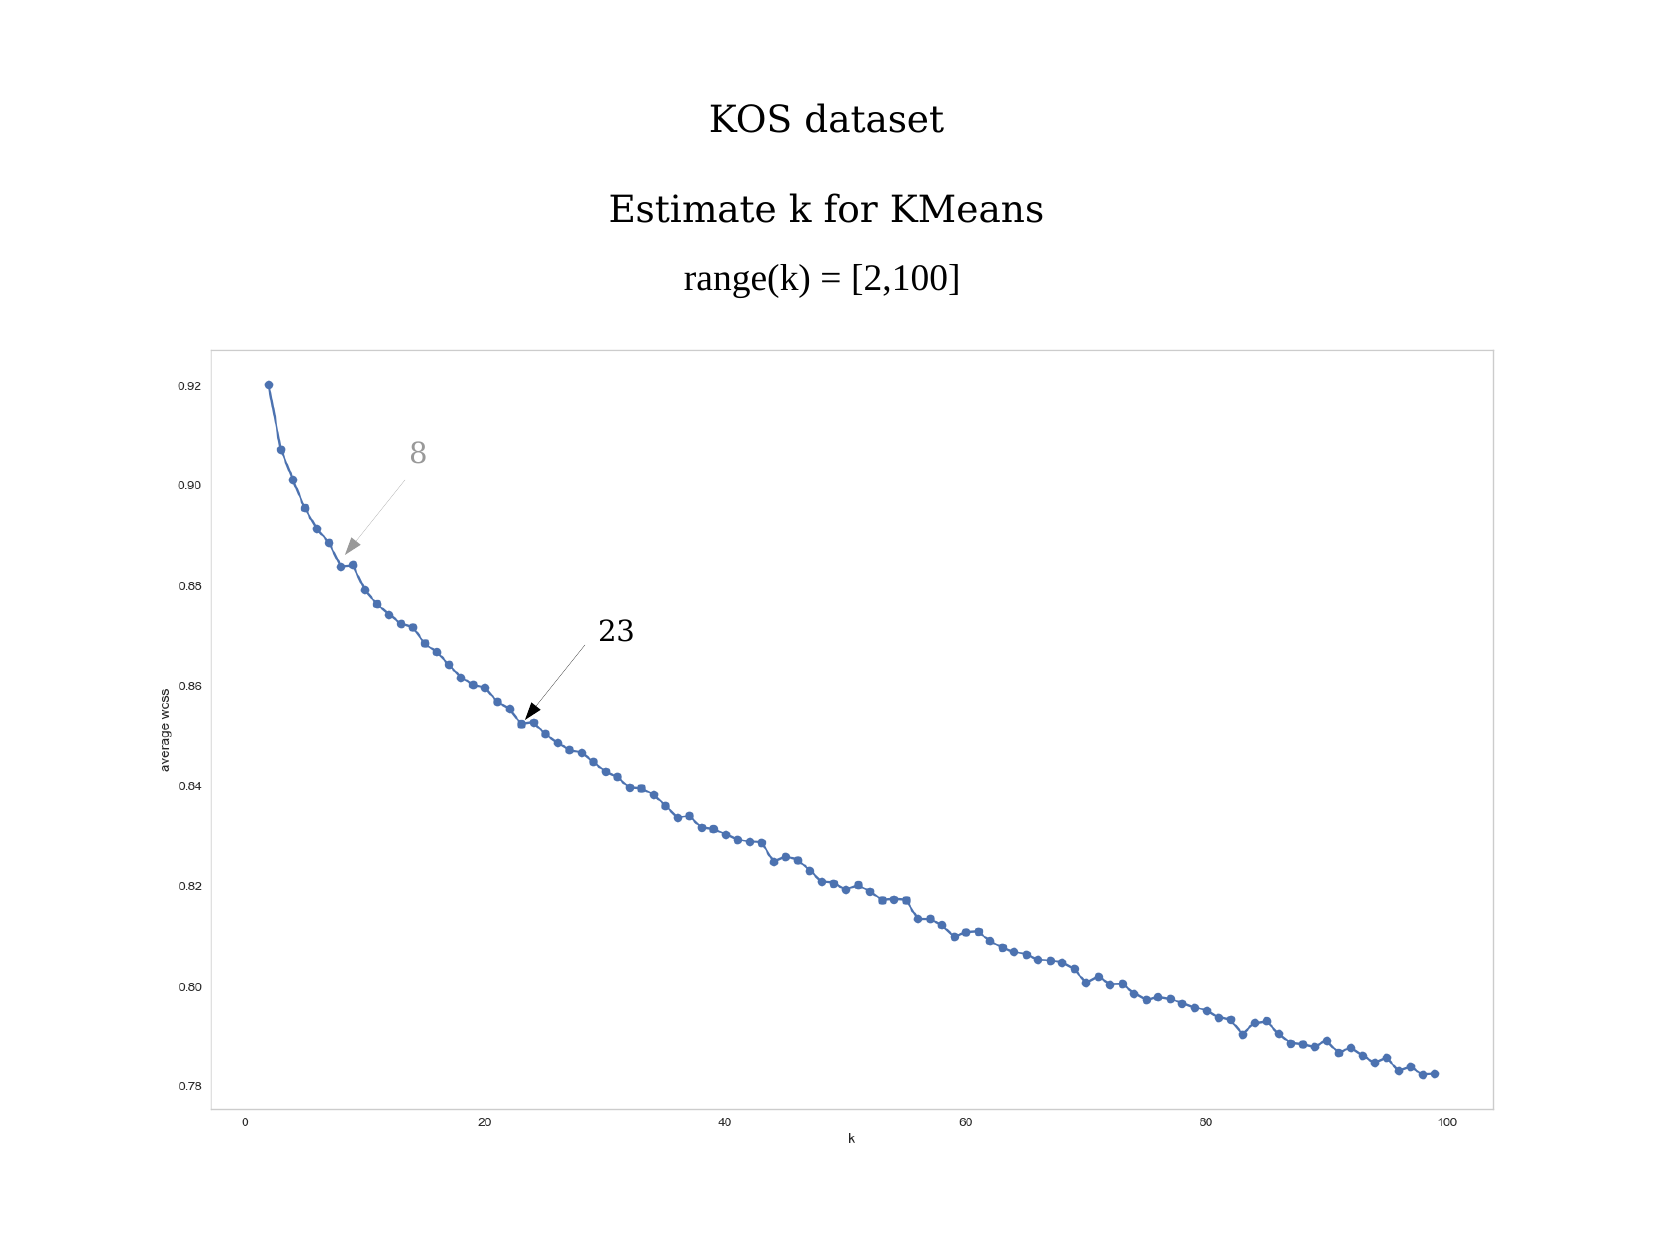

KOS dataset
Estimate k for KMeans
range(k) = [2,100]
8
23